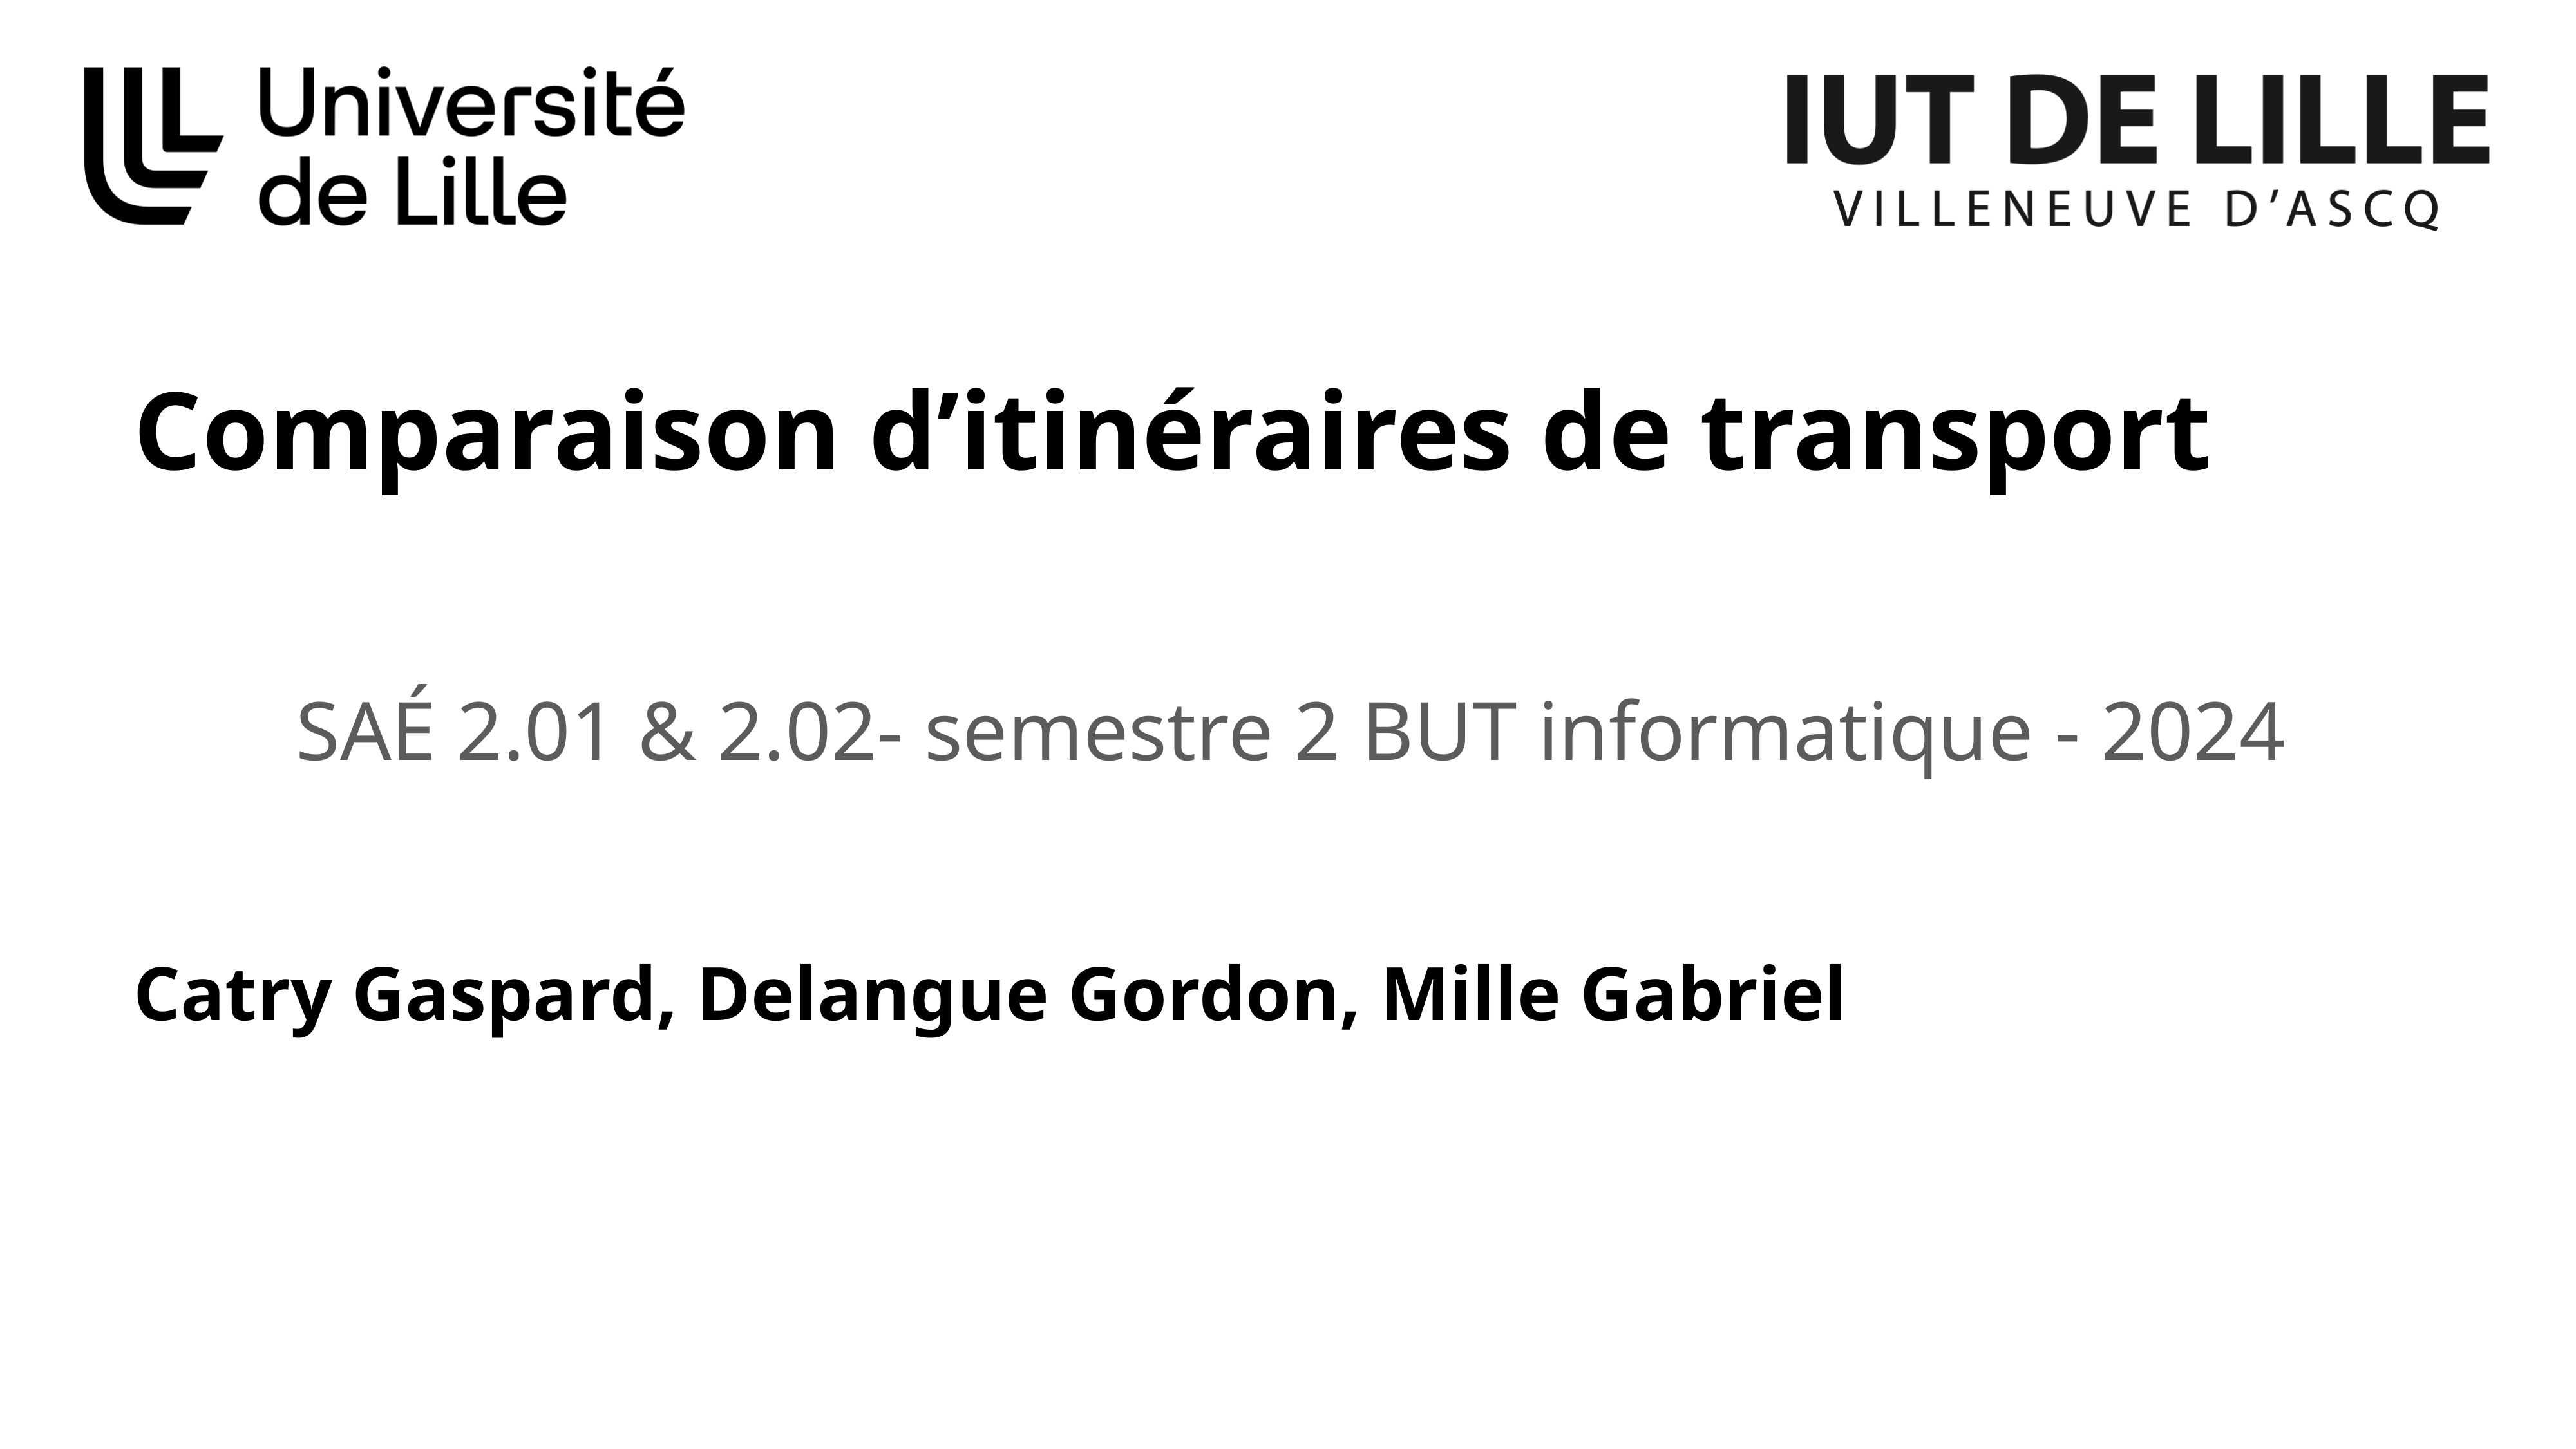

# Comparaison d’itinéraires de transport
SAÉ 2.01 & 2.02- semestre 2 BUT informatique - 2024
Catry Gaspard, Delangue Gordon, Mille Gabriel